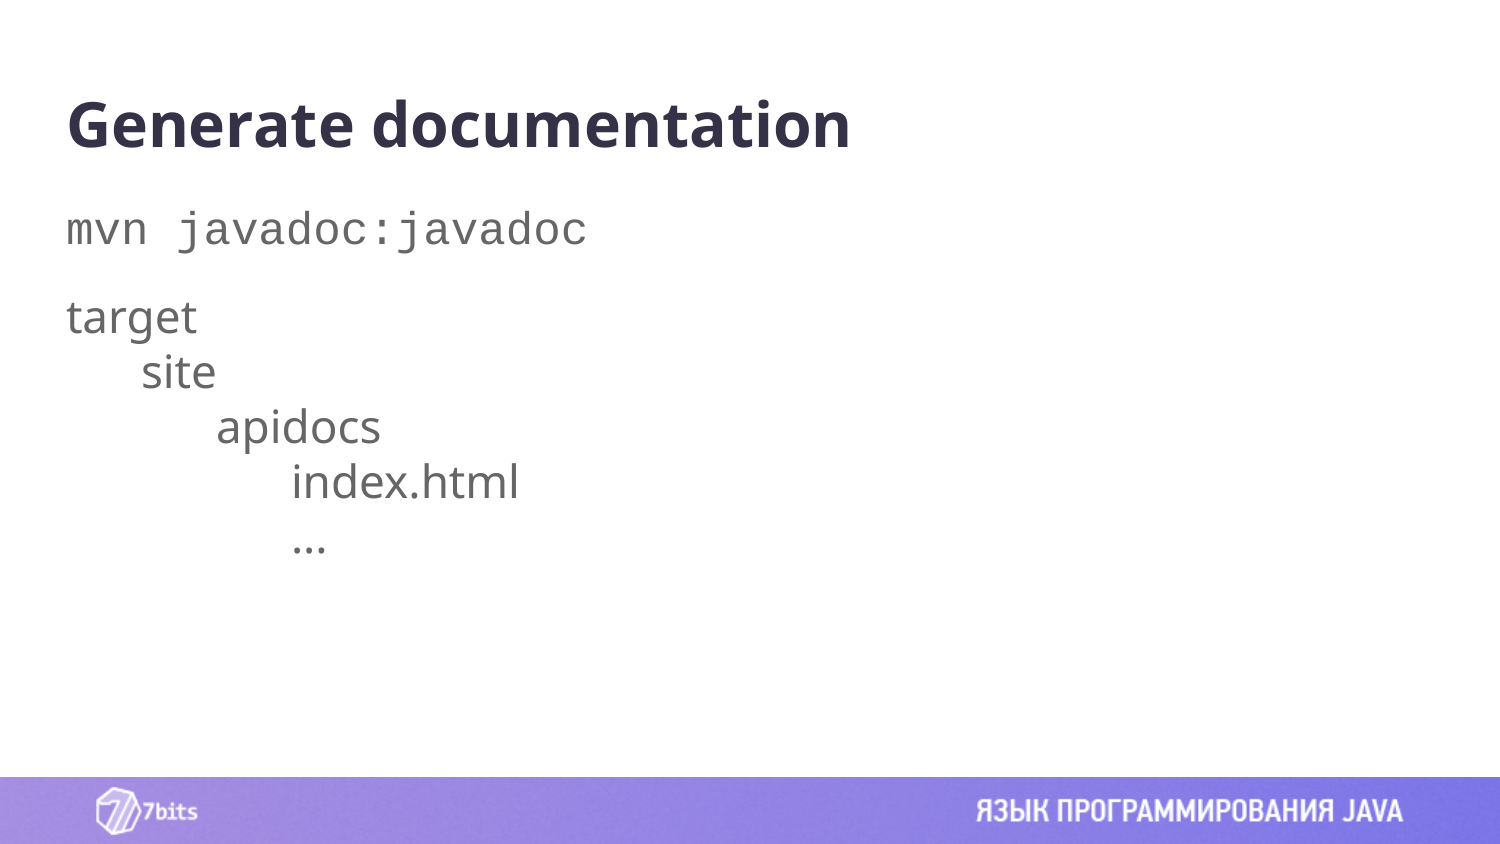

# Generate documentation
mvn javadoc:javadoc
target
	site
		apidocs
			index.html
			...